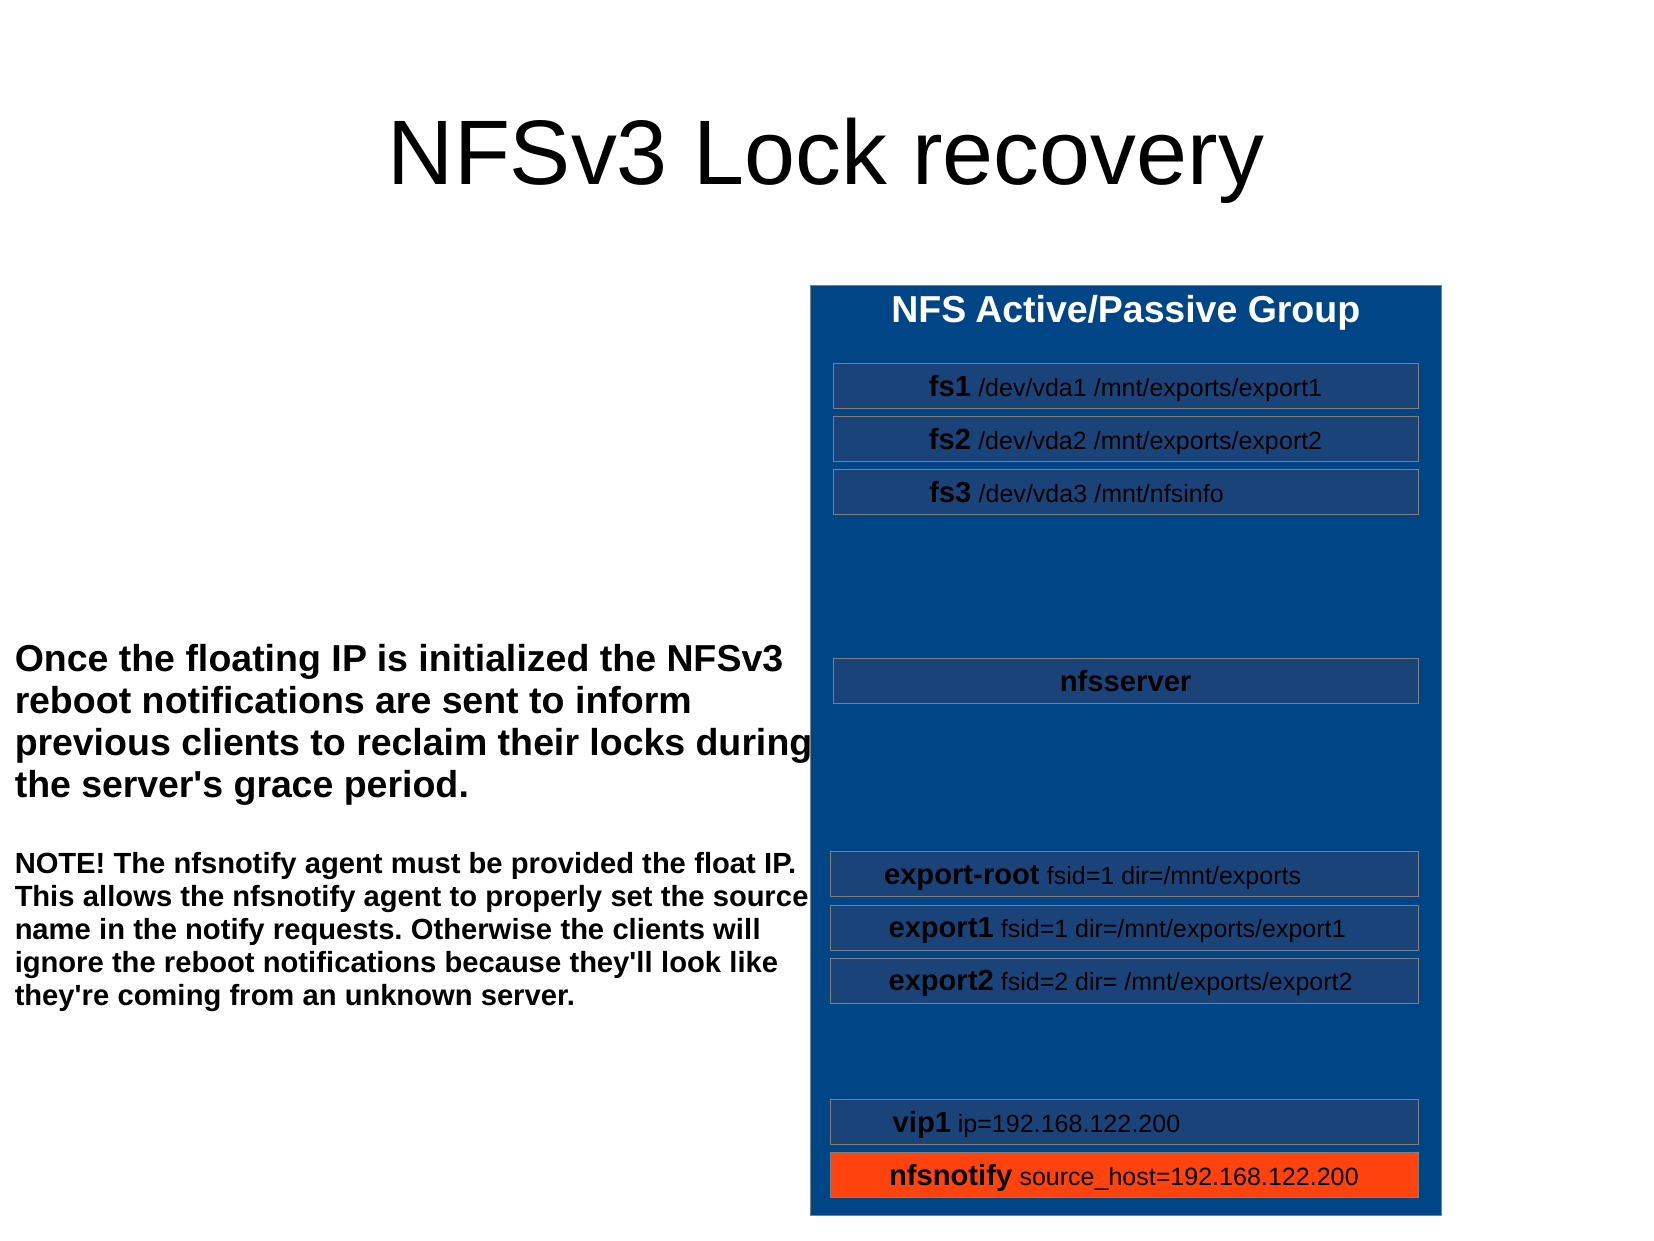

# NFSv3 Lock recovery
NFS Active/Passive Group
fs1 /dev/vda1 /mnt/exports/export1
fs2 /dev/vda2 /mnt/exports/export2
fs3 /dev/vda3 /mnt/nfsinfo
Once the floating IP is initialized the NFSv3 reboot notifications are sent to inform previous clients to reclaim their locks during the server's grace period.
NOTE! The nfsnotify agent must be provided the float IP. This allows the nfsnotify agent to properly set the source name in the notify requests. Otherwise the clients will ignore the reboot notifications because they'll look like they're coming from an unknown server.
nfsserver
export-root fsid=1 dir=/mnt/exports
export1 fsid=1 dir=/mnt/exports/export1
export2 fsid=2 dir= /mnt/exports/export2
vip1 ip=192.168.122.200
nfsnotify source_host=192.168.122.200